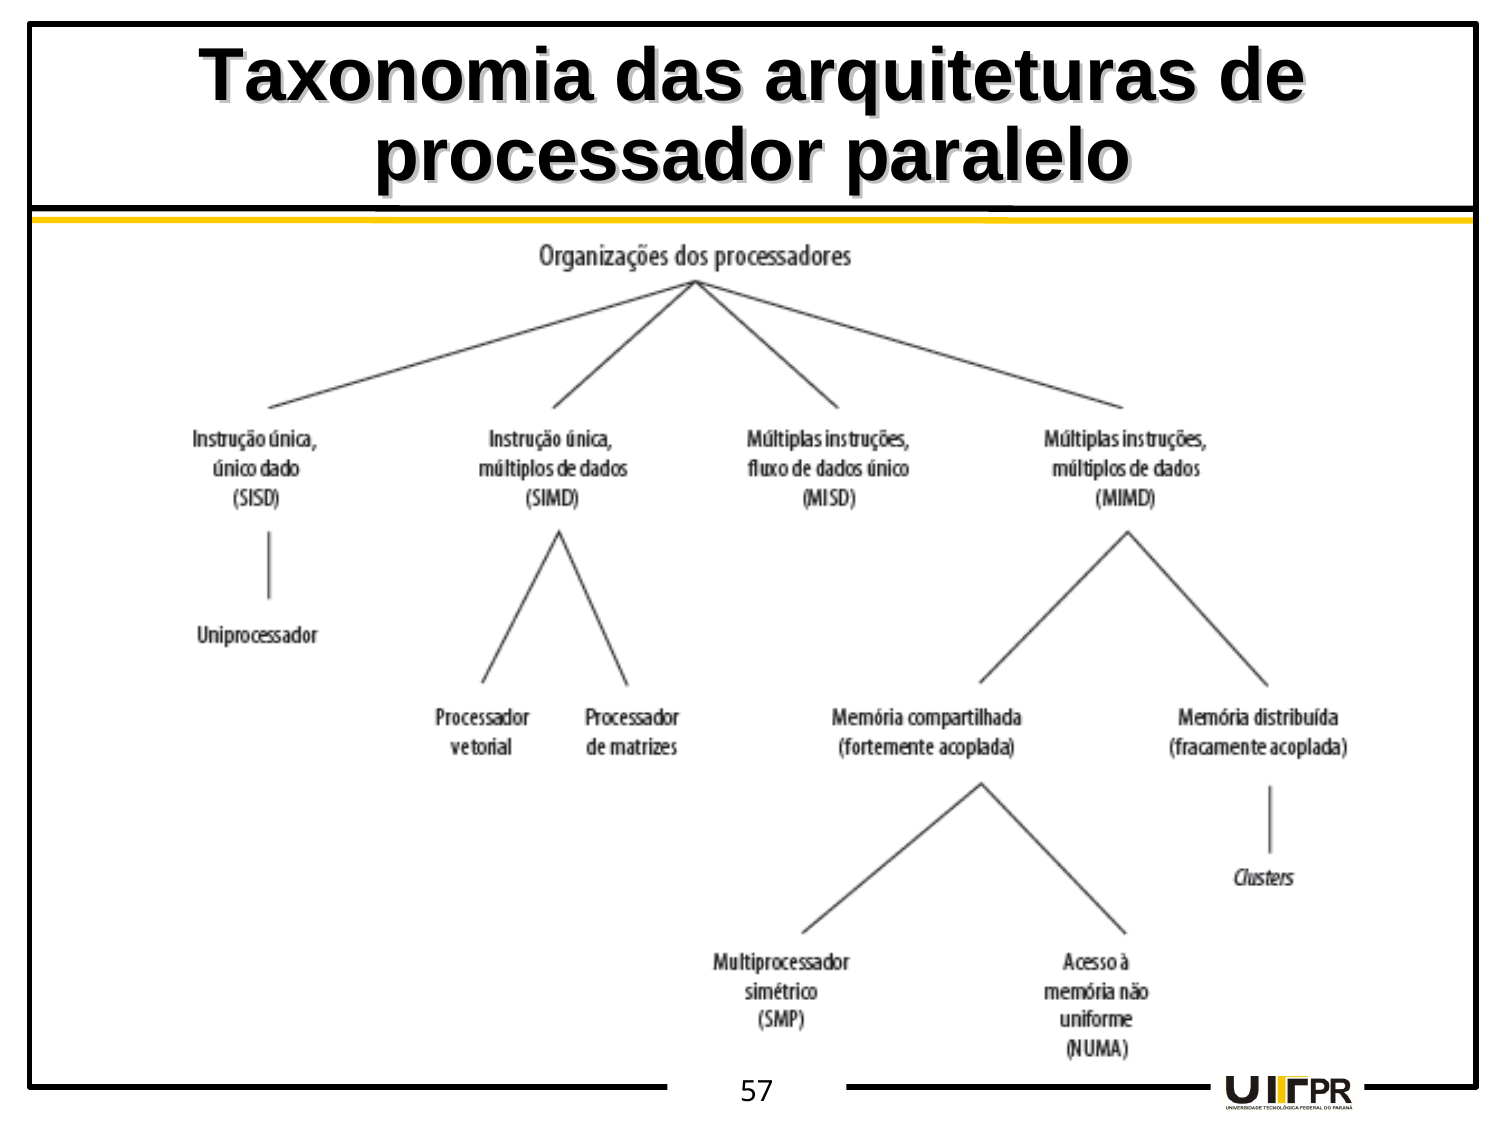

# Taxonomia das arquiteturas de processador paralelo